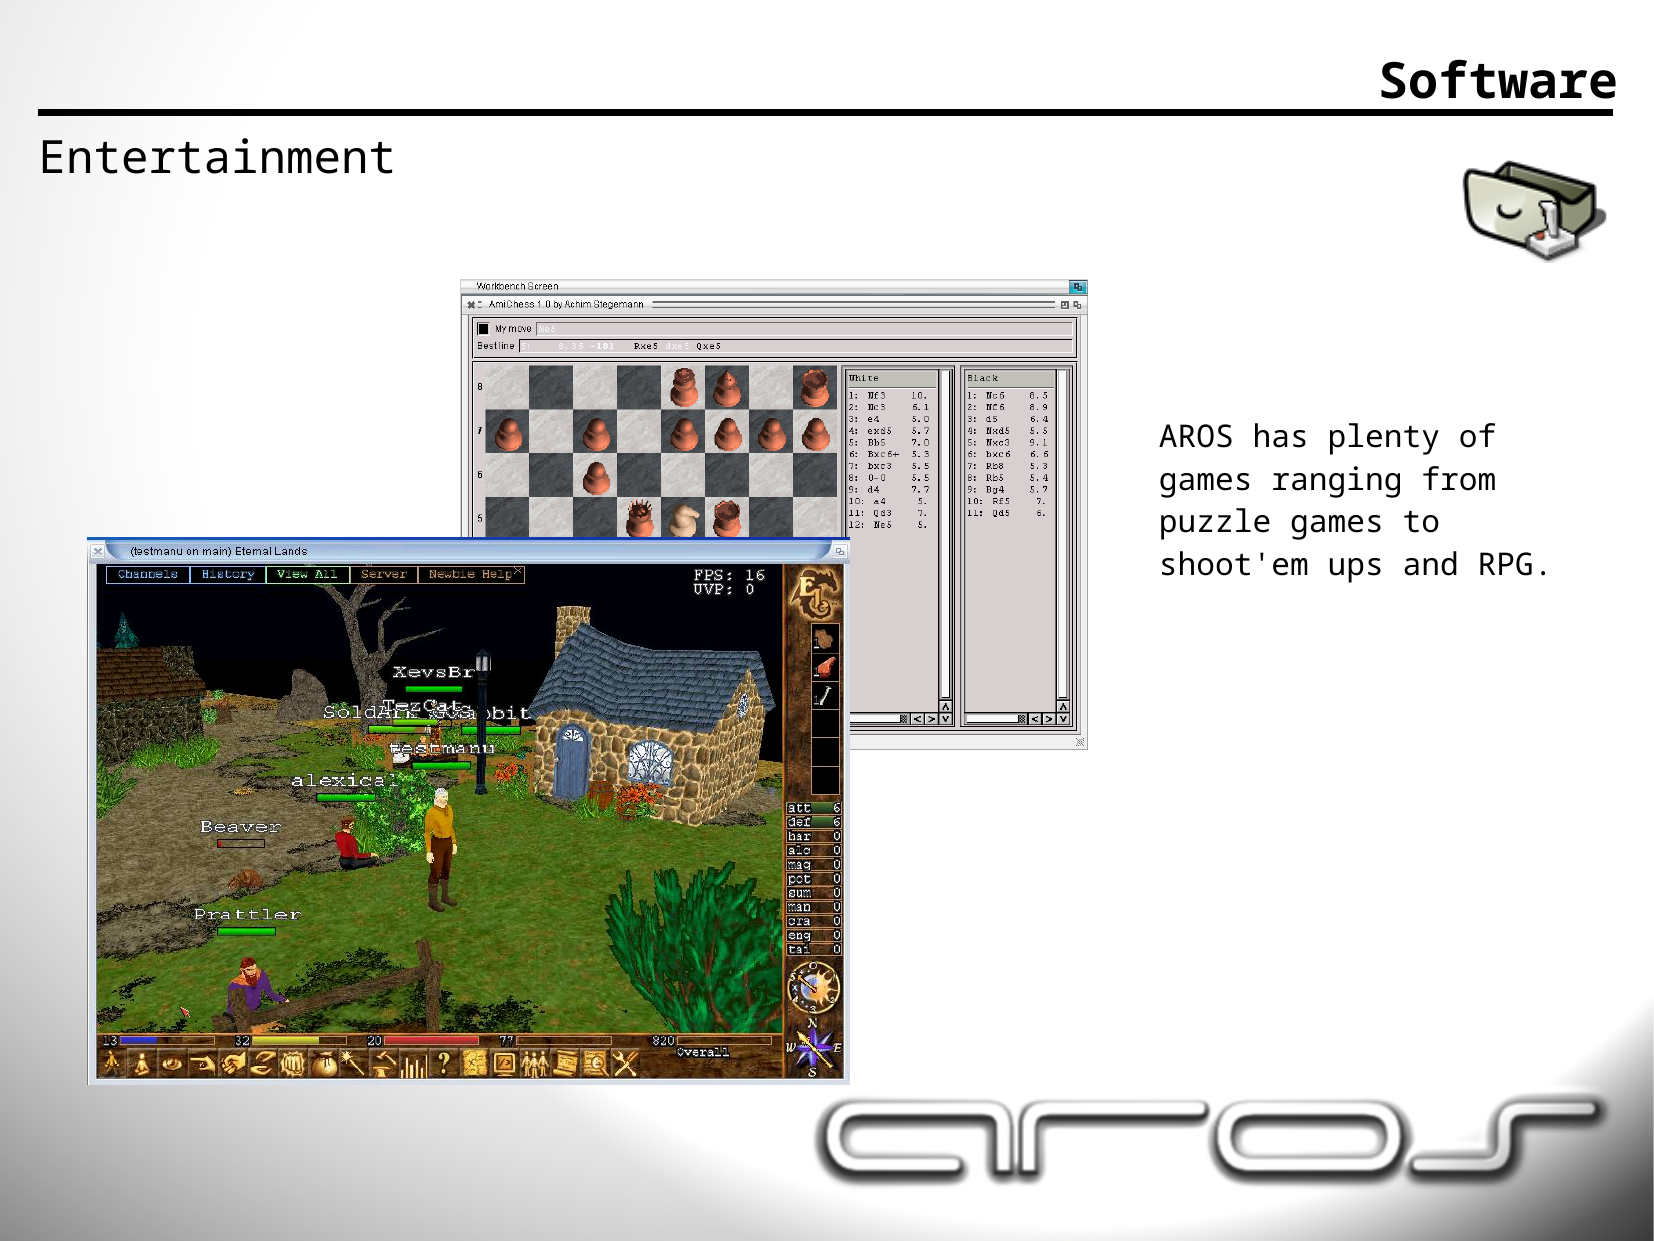

Software
Entertainment
AROS has plenty of games ranging from puzzle games to shoot'em ups and RPG.